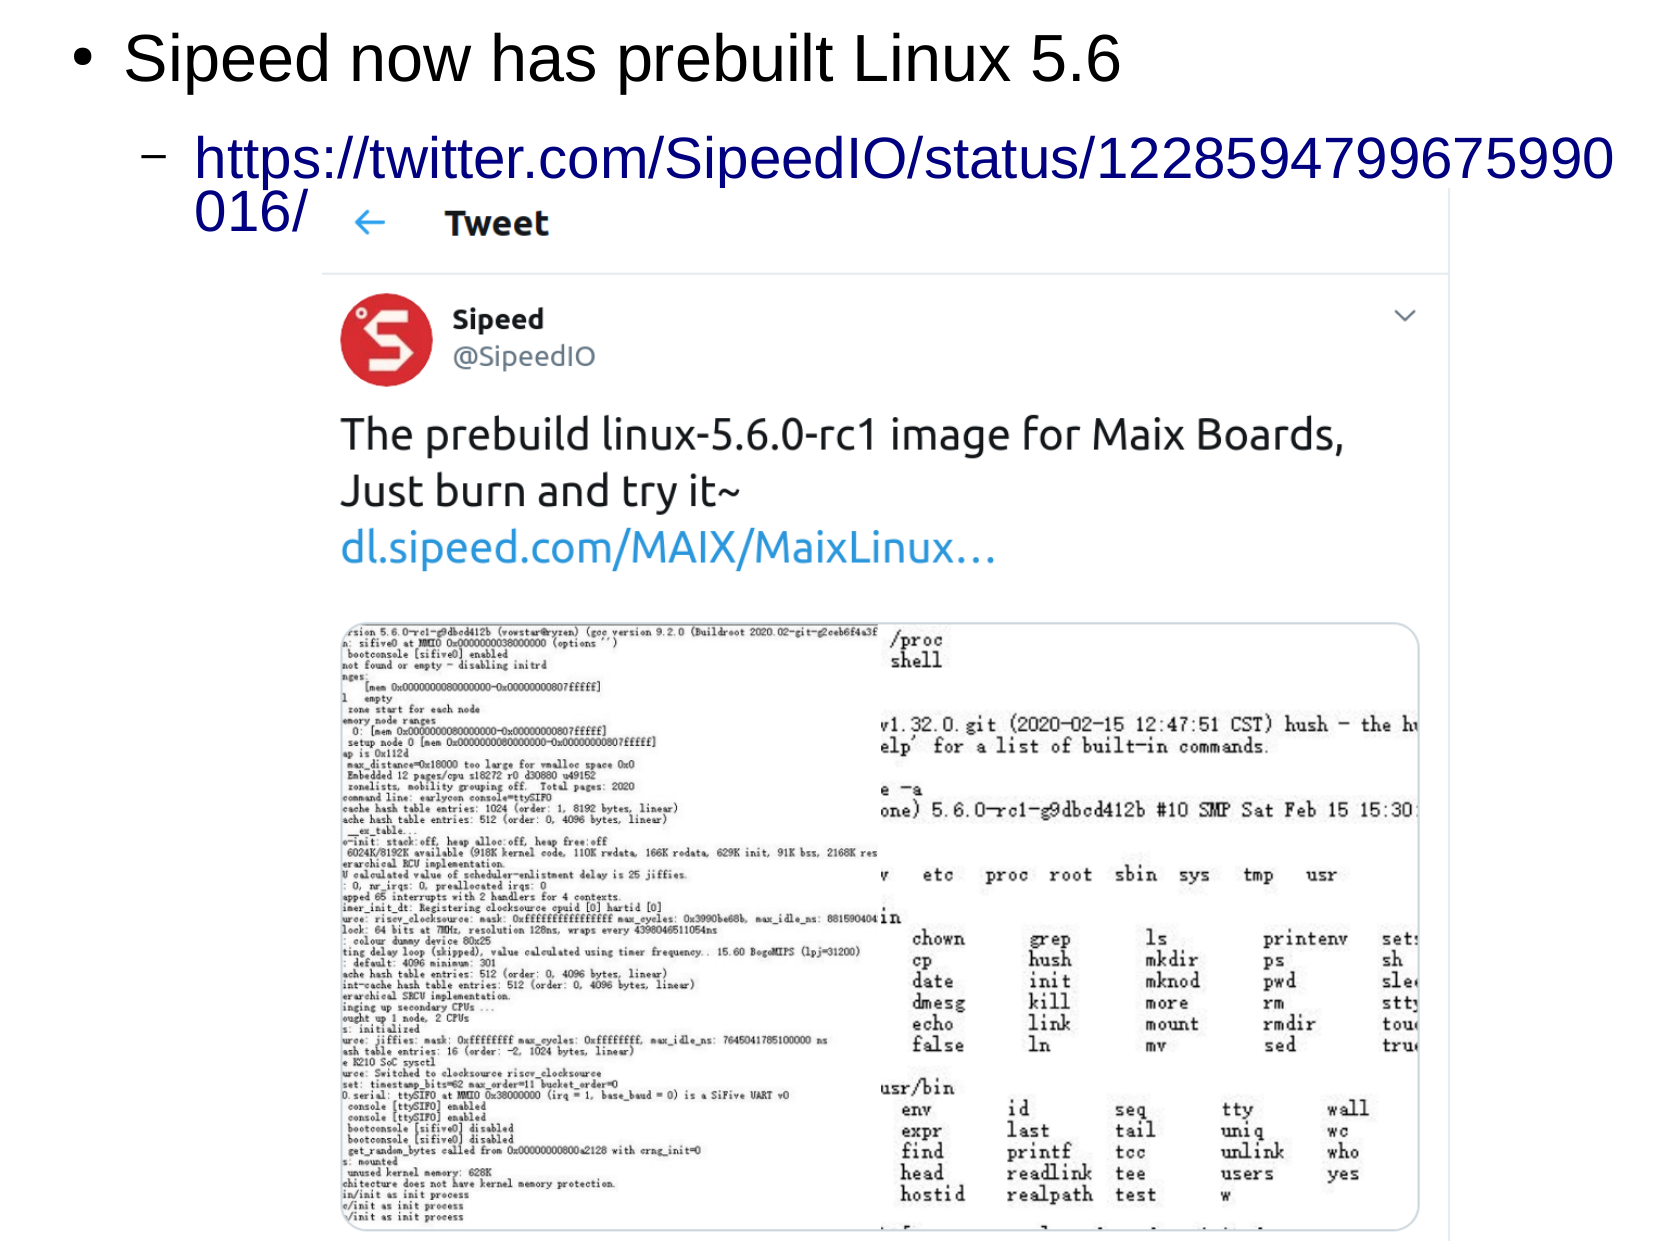

# Sipeed now has prebuilt Linux 5.6
https://twitter.com/SipeedIO/status/1228594799675990016/